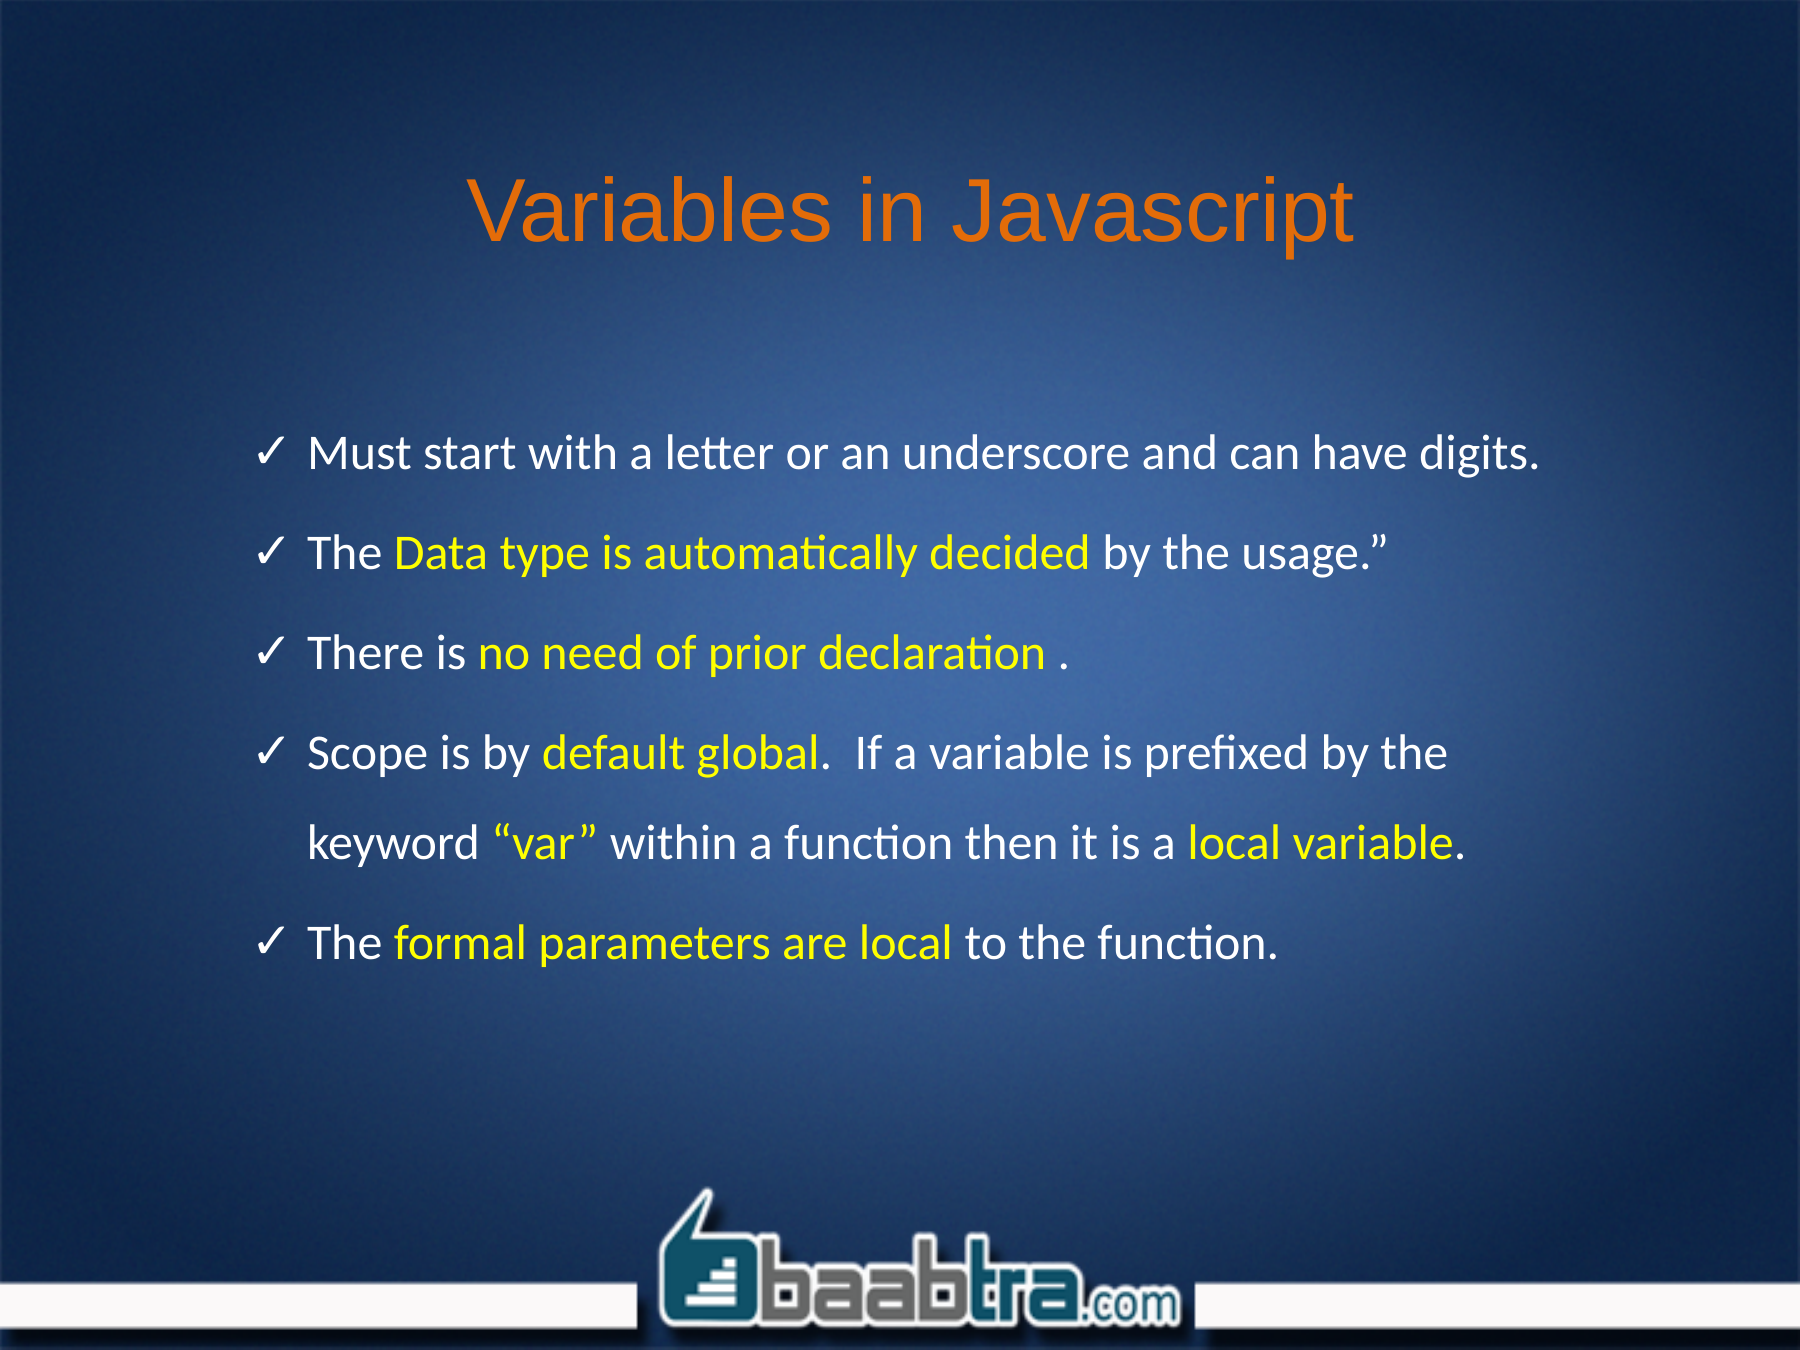

Variables in Javascript
Must start with a letter or an underscore and can have digits.
The Data type is automatically decided by the usage.”
There is no need of prior declaration .
Scope is by default global. If a variable is prefixed by the keyword “var” within a function then it is a local variable.
The formal parameters are local to the function.